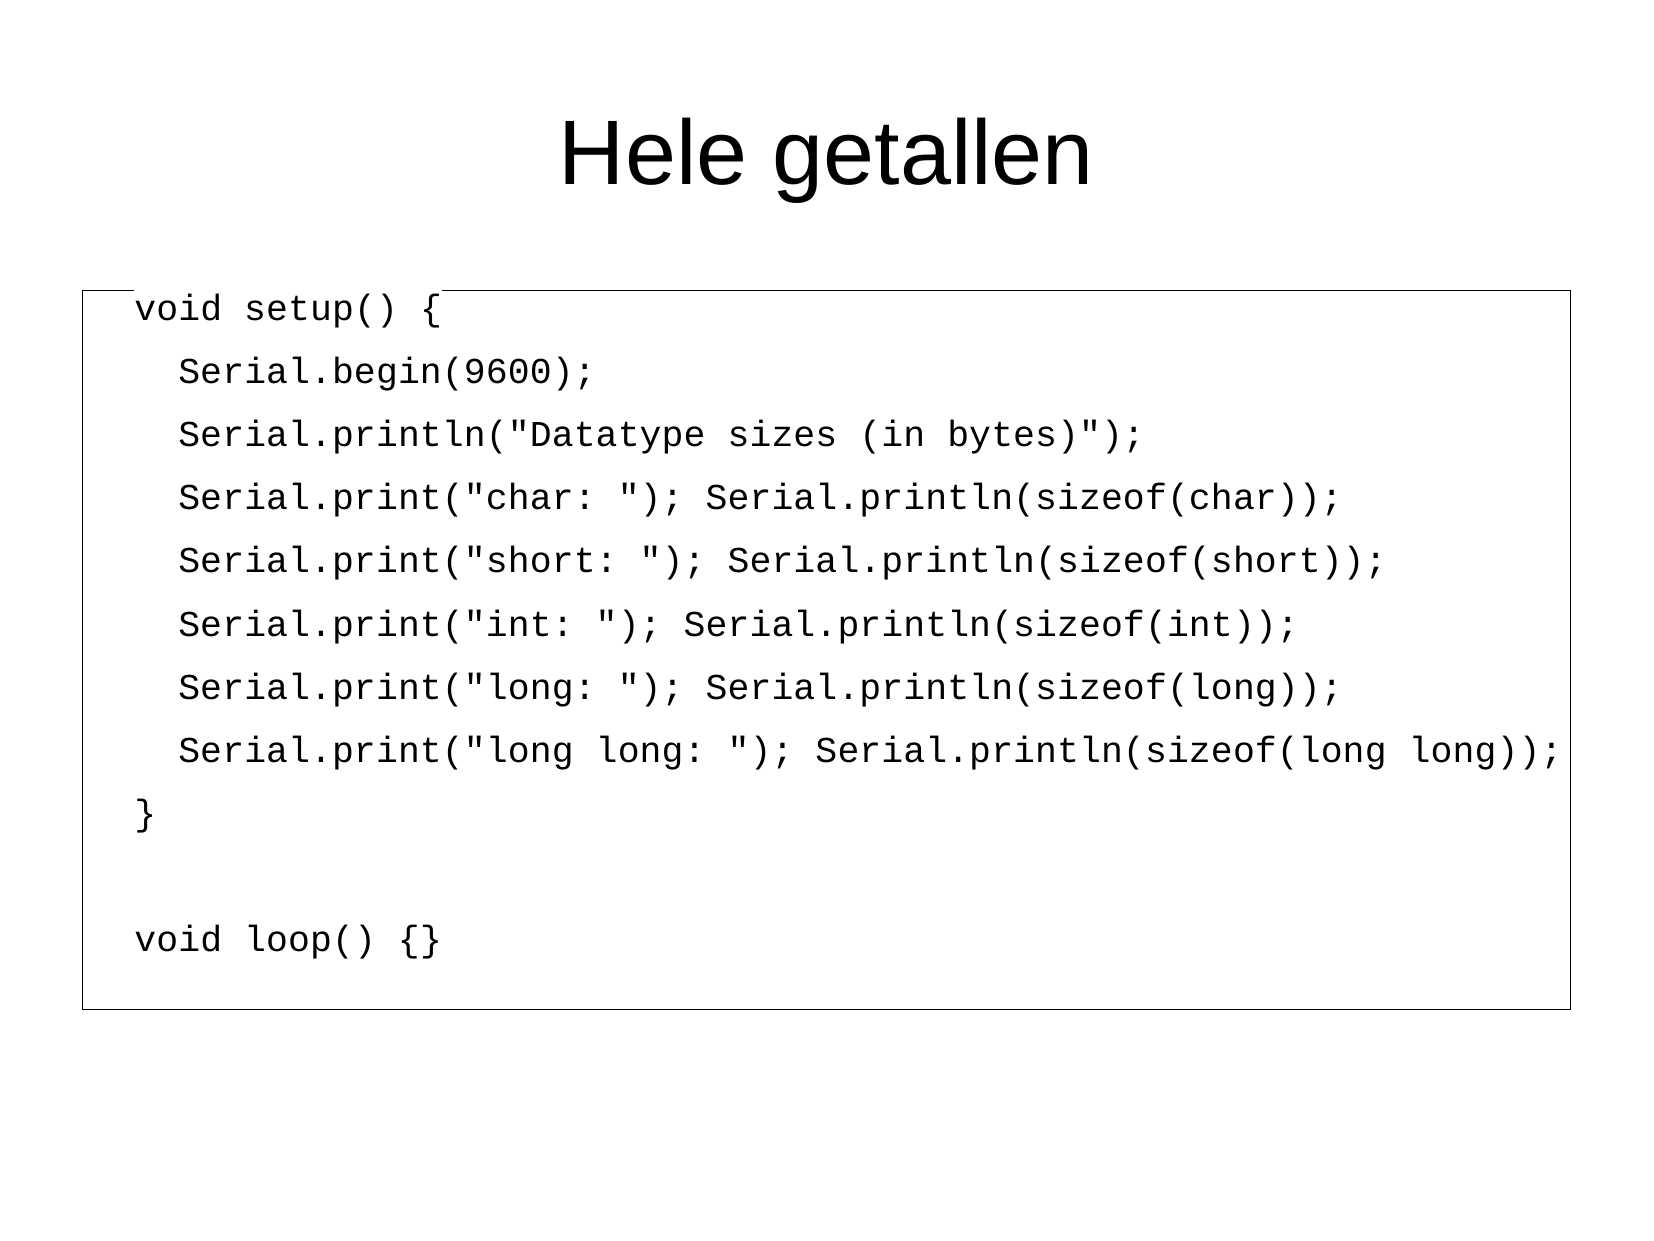

# Hele getallen
void setup() {
 Serial.begin(9600);
 Serial.println("Datatype sizes (in bytes)");
 Serial.print("char: "); Serial.println(sizeof(char));
 Serial.print("short: "); Serial.println(sizeof(short));
 Serial.print("int: "); Serial.println(sizeof(int));
 Serial.print("long: "); Serial.println(sizeof(long));
 Serial.print("long long: "); Serial.println(sizeof(long long));
}
void loop() {}